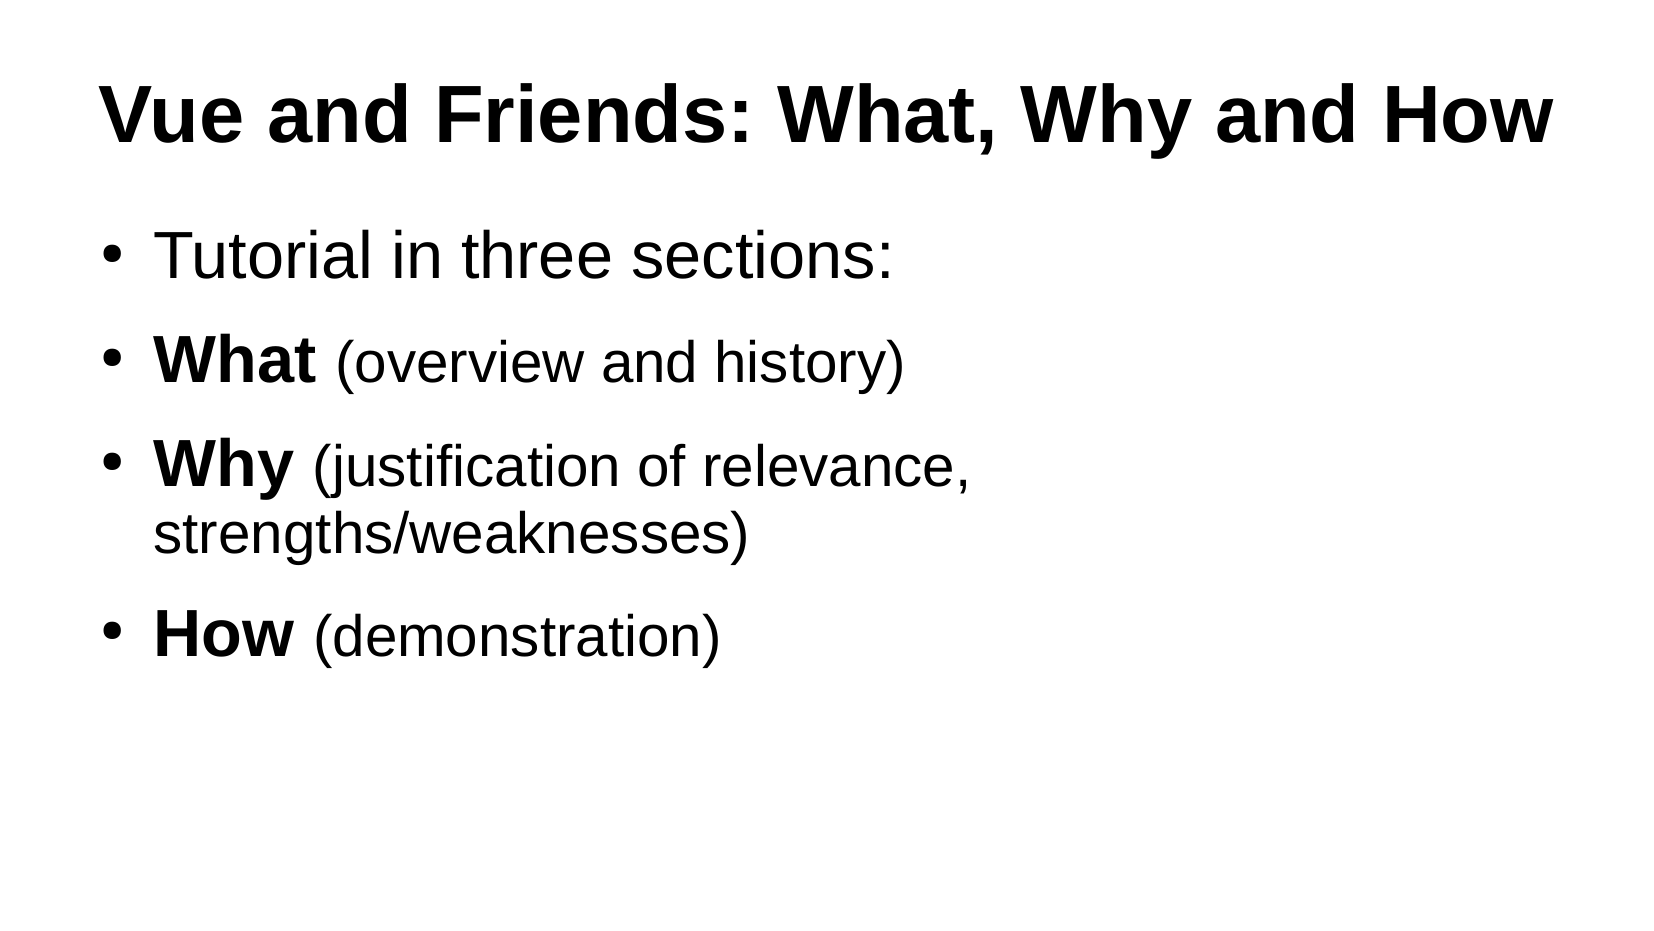

# Vue and Friends: What, Why and How
Tutorial in three sections:
What (overview and history)
Why (justification of relevance, strengths/weaknesses)
How (demonstration)